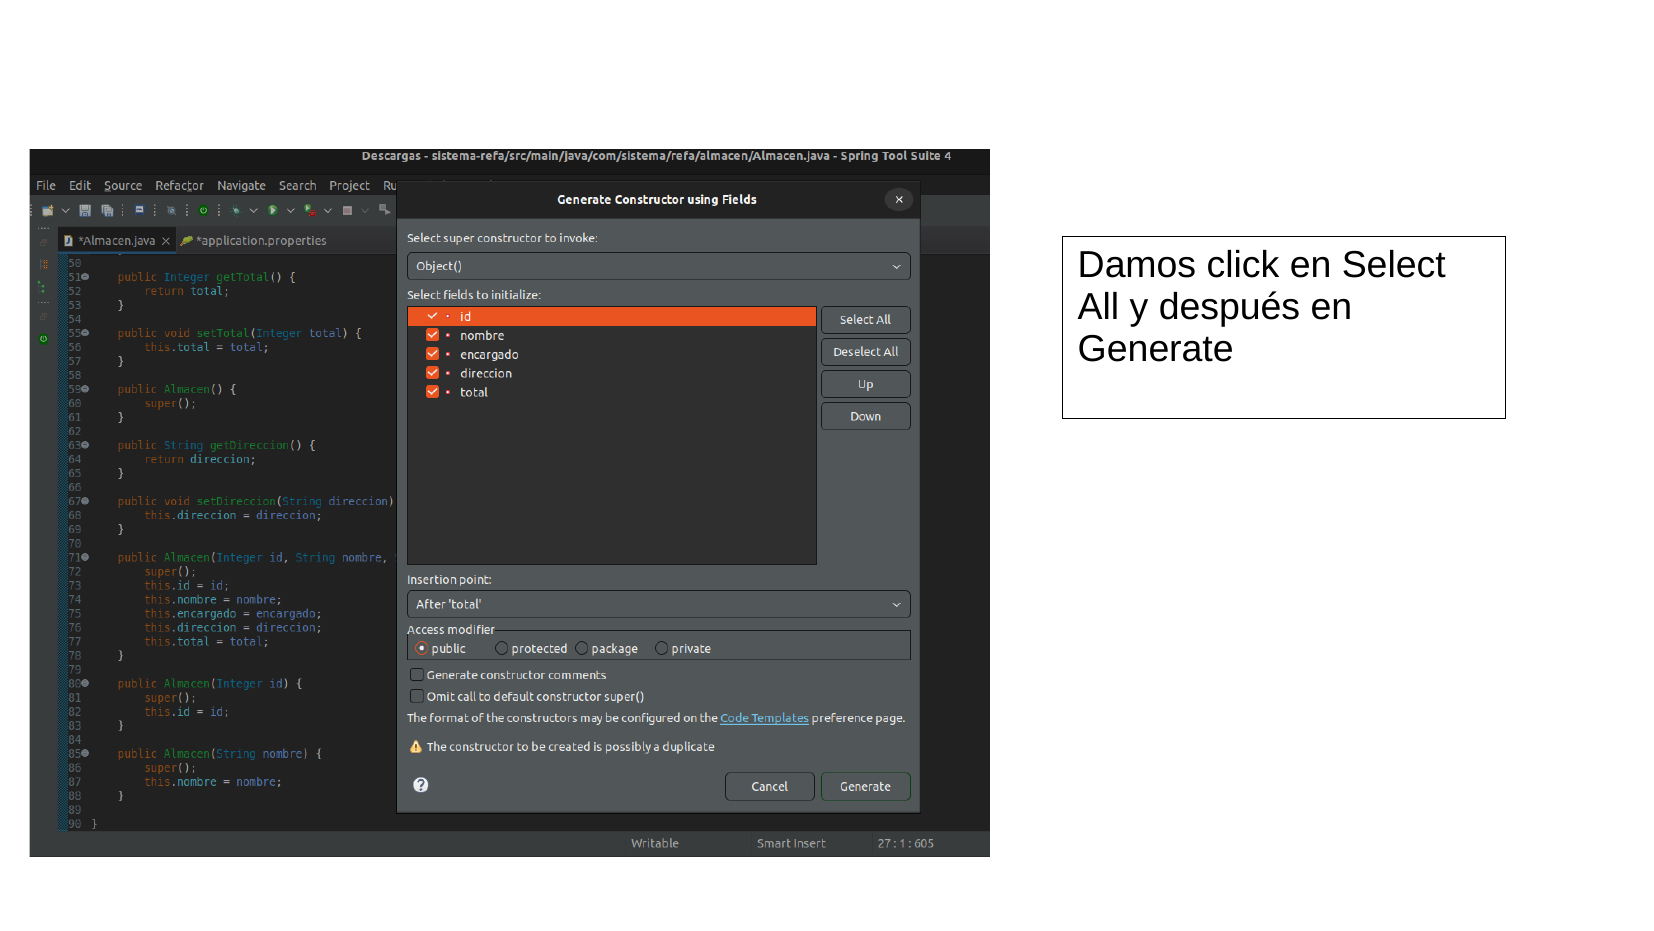

#
Damos click en Select All y después en Generate